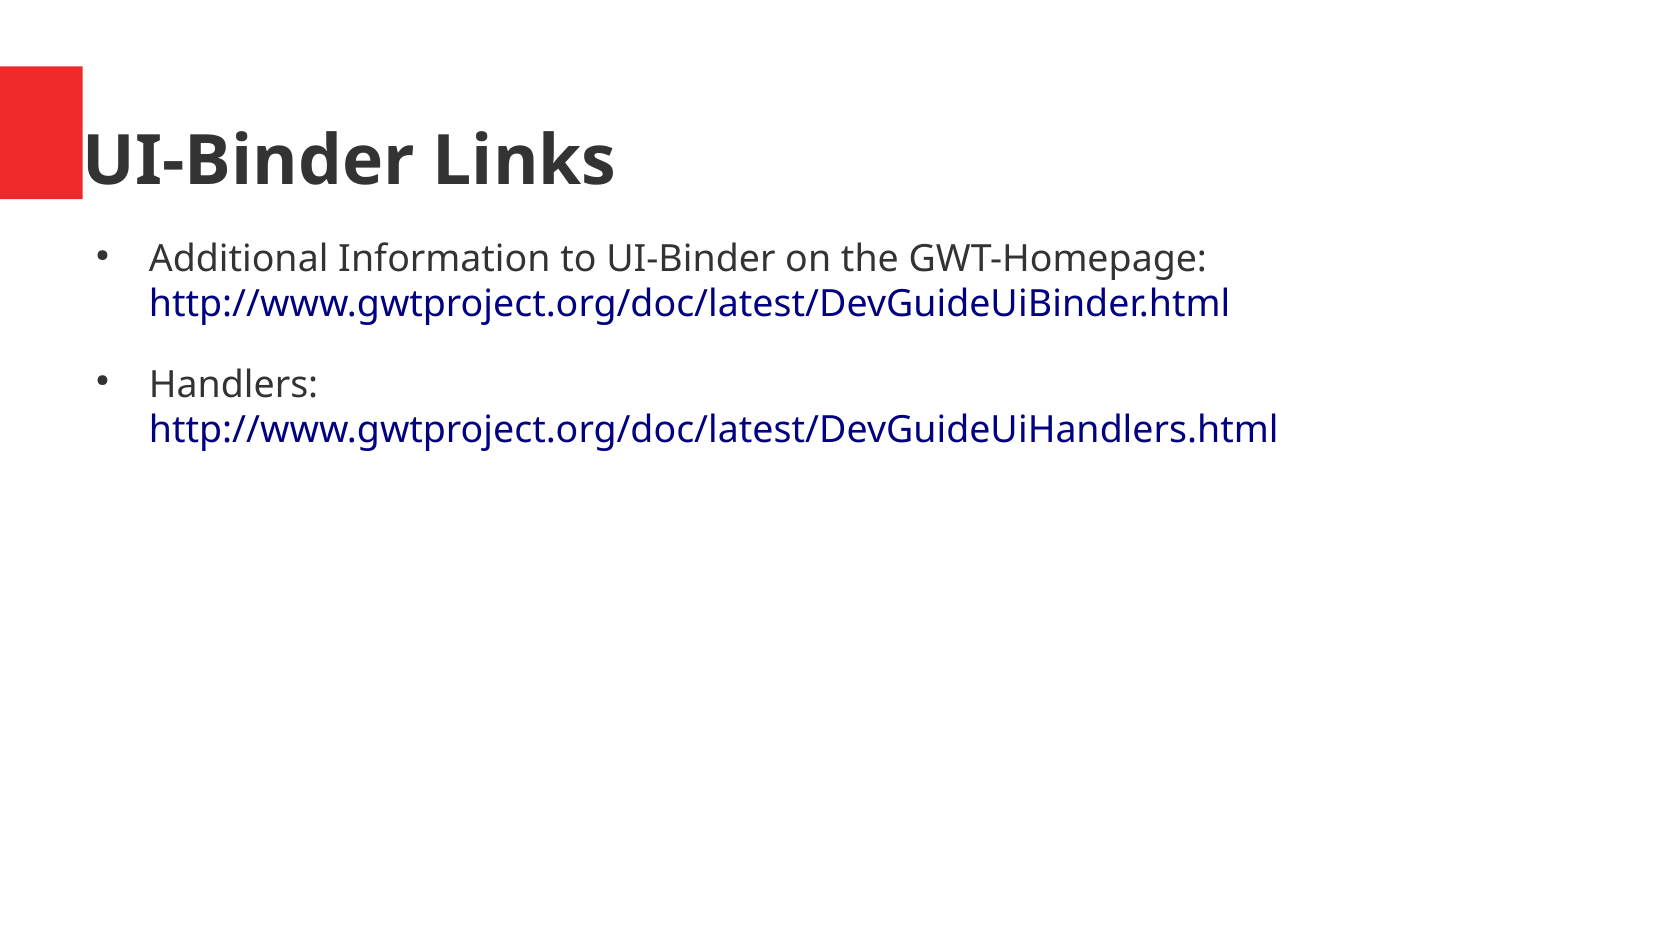

# UI-Binder Links
Additional Information to UI-Binder on the GWT-Homepage:
http://www.gwtproject.org/doc/latest/DevGuideUiBinder.html
Handlers:
http://www.gwtproject.org/doc/latest/DevGuideUiHandlers.html